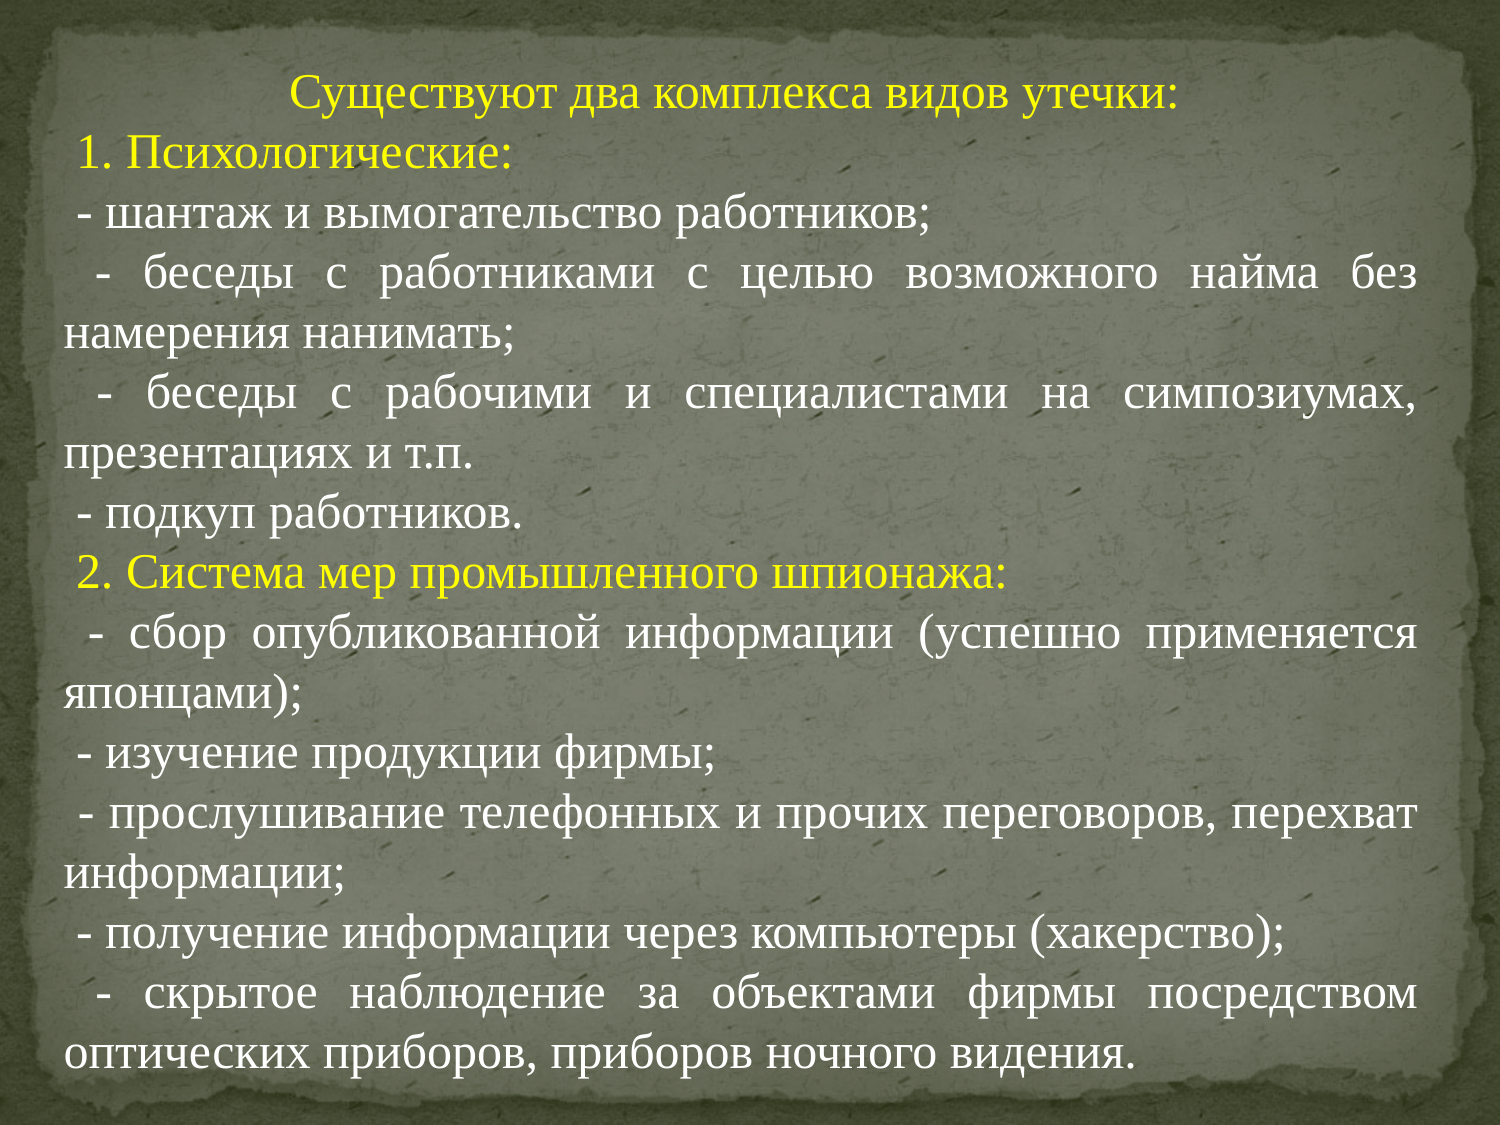

Существуют два комплекса видов утечки:
 1. Психологические:
 - шантаж и вымогательство работников;
 - беседы с работниками с целью возможного найма без намерения нанимать;
 - беседы с рабочими и специалистами на симпозиумах, презентациях и т.п.
 - подкуп работников.
 2. Система мер промышленного шпионажа:
 - сбор опубликованной информации (успешно применяется японцами);
 - изучение продукции фирмы;
 - прослушивание телефонных и прочих переговоров, перехват информации;
 - получение информации через компьютеры (хакерство);
 - скрытое наблюдение за объектами фирмы посредством оптических приборов, приборов ночного видения.